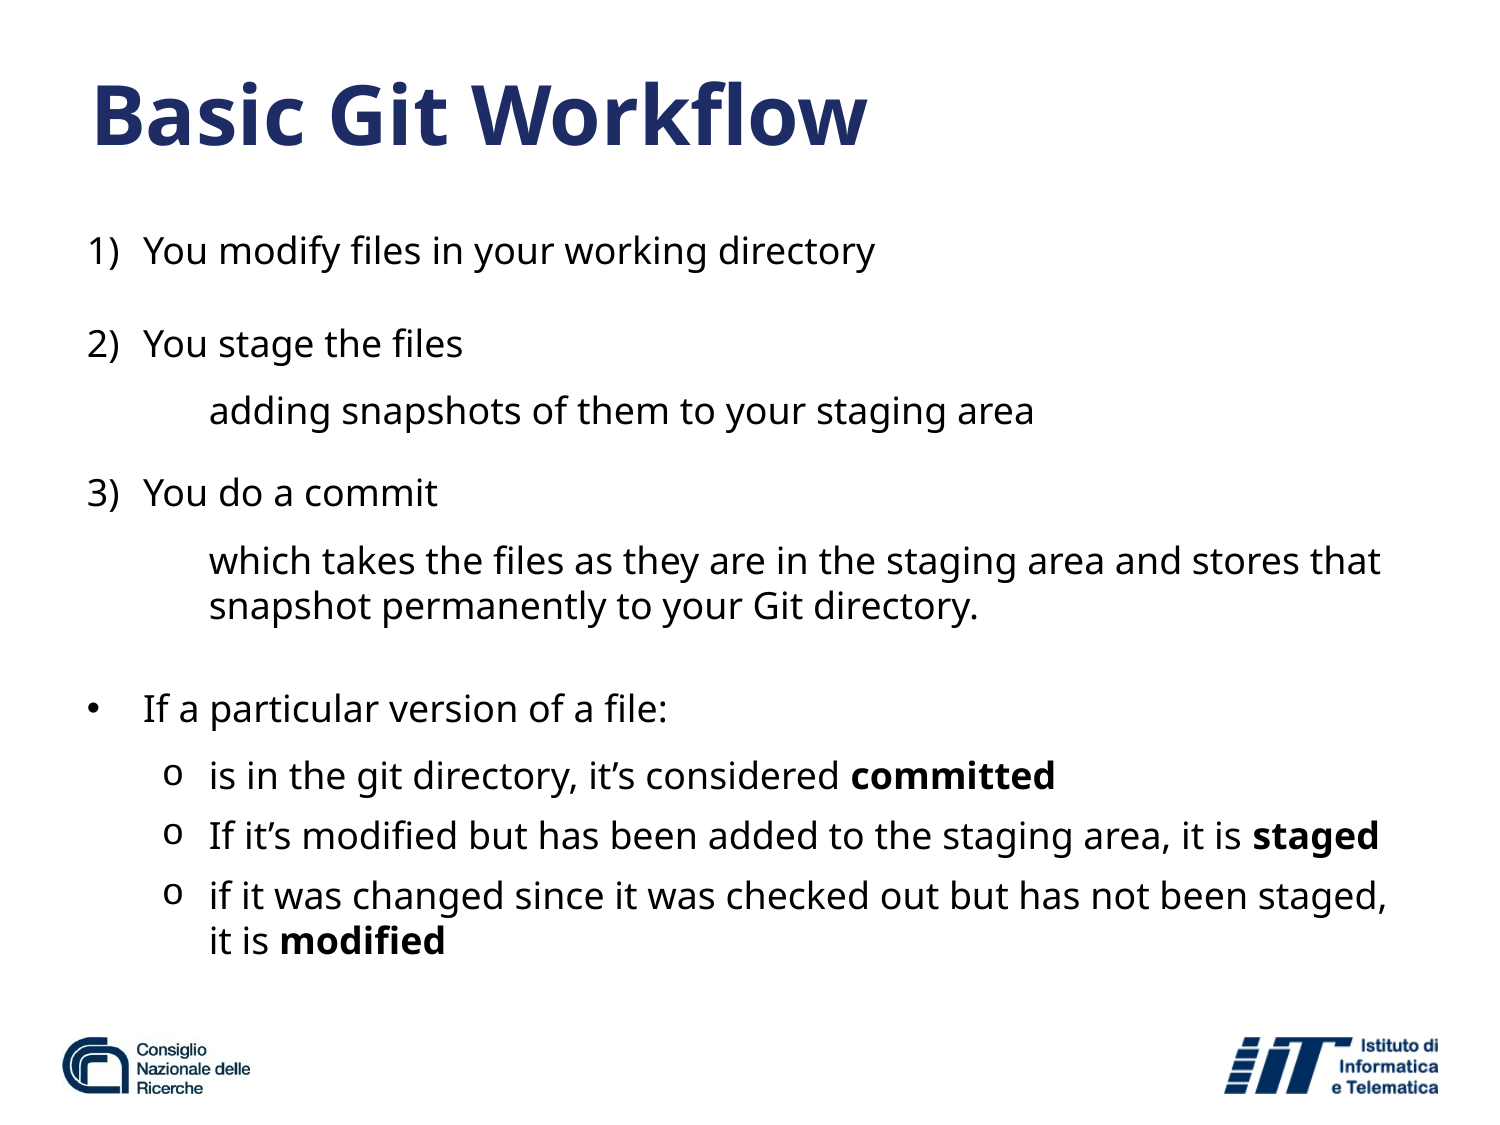

# Basic Git Workflow
You modify files in your working directory
You stage the files
adding snapshots of them to your staging area
You do a commit
which takes the files as they are in the staging area and stores that snapshot permanently to your Git directory.
If a particular version of a file:
is in the git directory, it’s considered committed
If it’s modified but has been added to the staging area, it is staged
if it was changed since it was checked out but has not been staged, it is modified